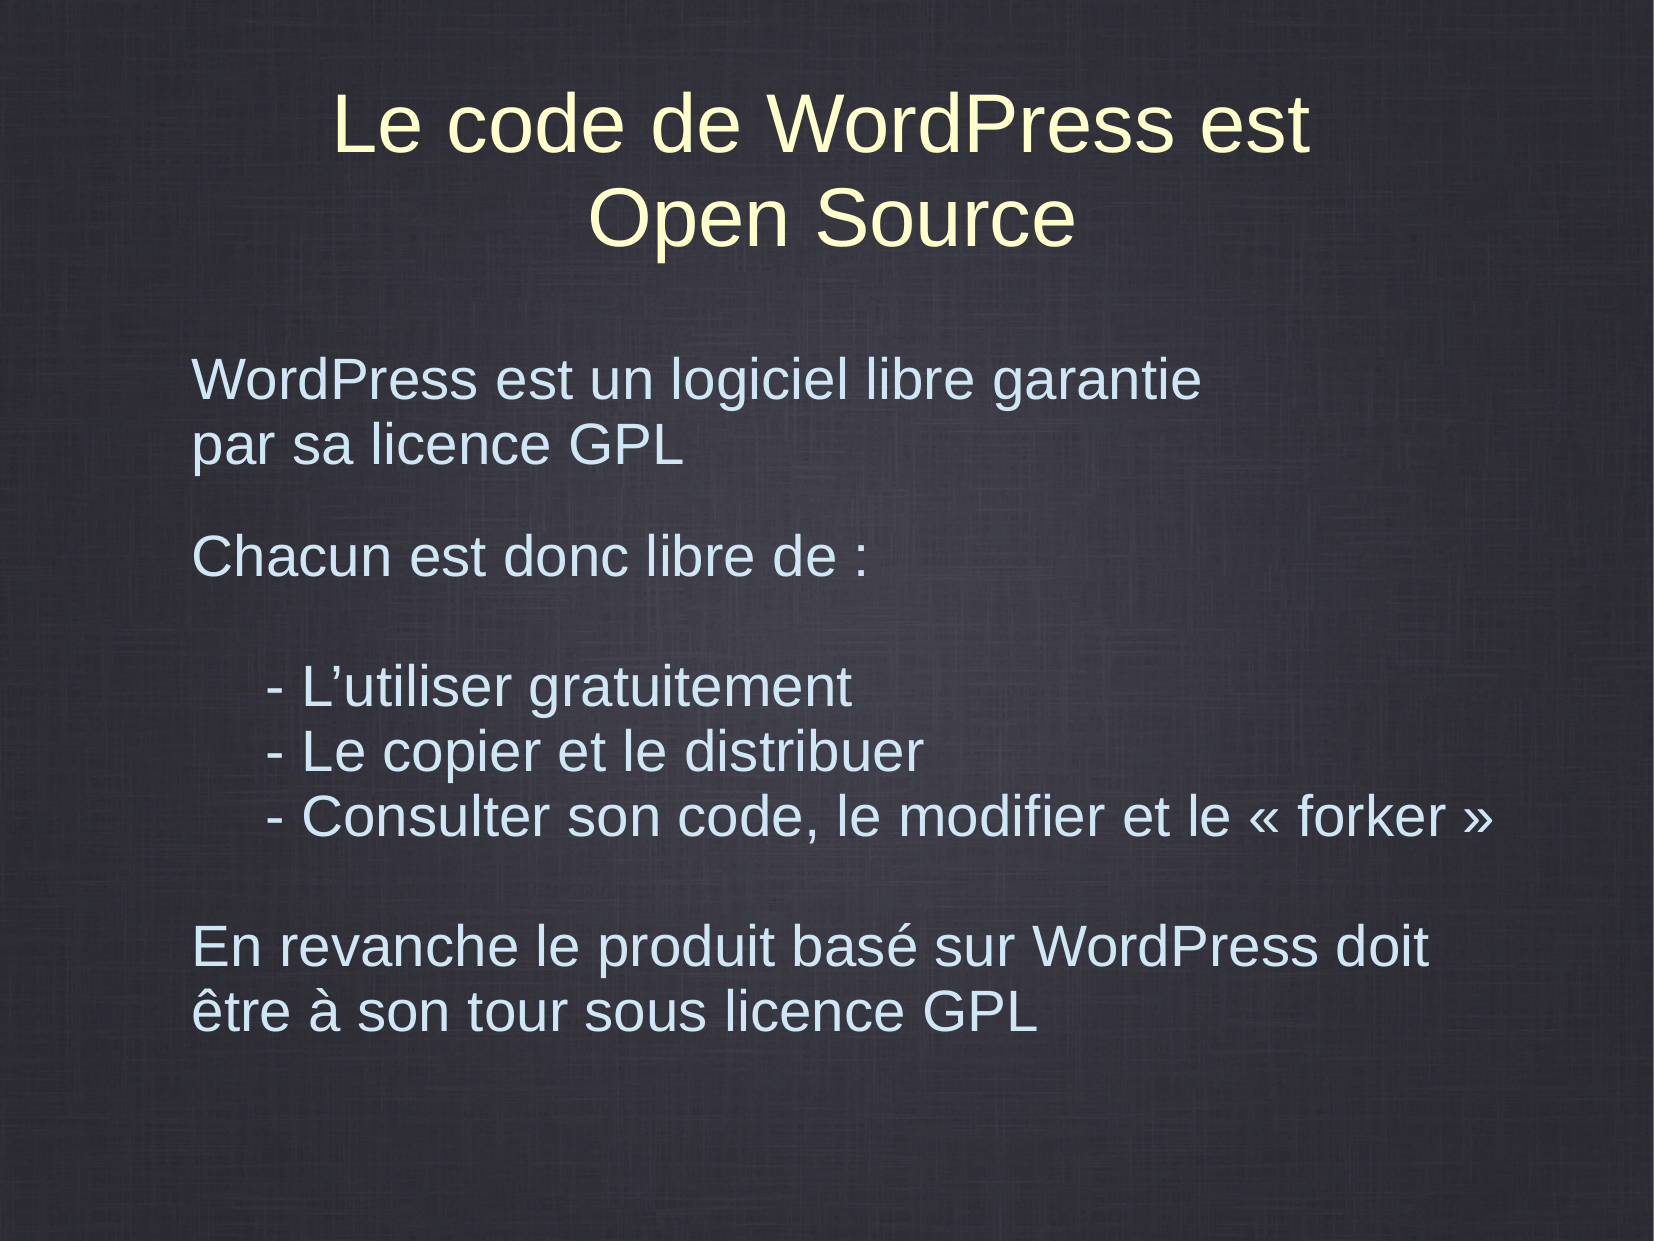

Le code de WordPress est
Open Source
WordPress est un logiciel libre garantie par sa licence GPL
Chacun est donc libre de :
	- L’utiliser gratuitement
	- Le copier et le distribuer
	- Consulter son code, le modifier et le « forker »
En revanche le produit basé sur WordPress doit être à son tour sous licence GPL